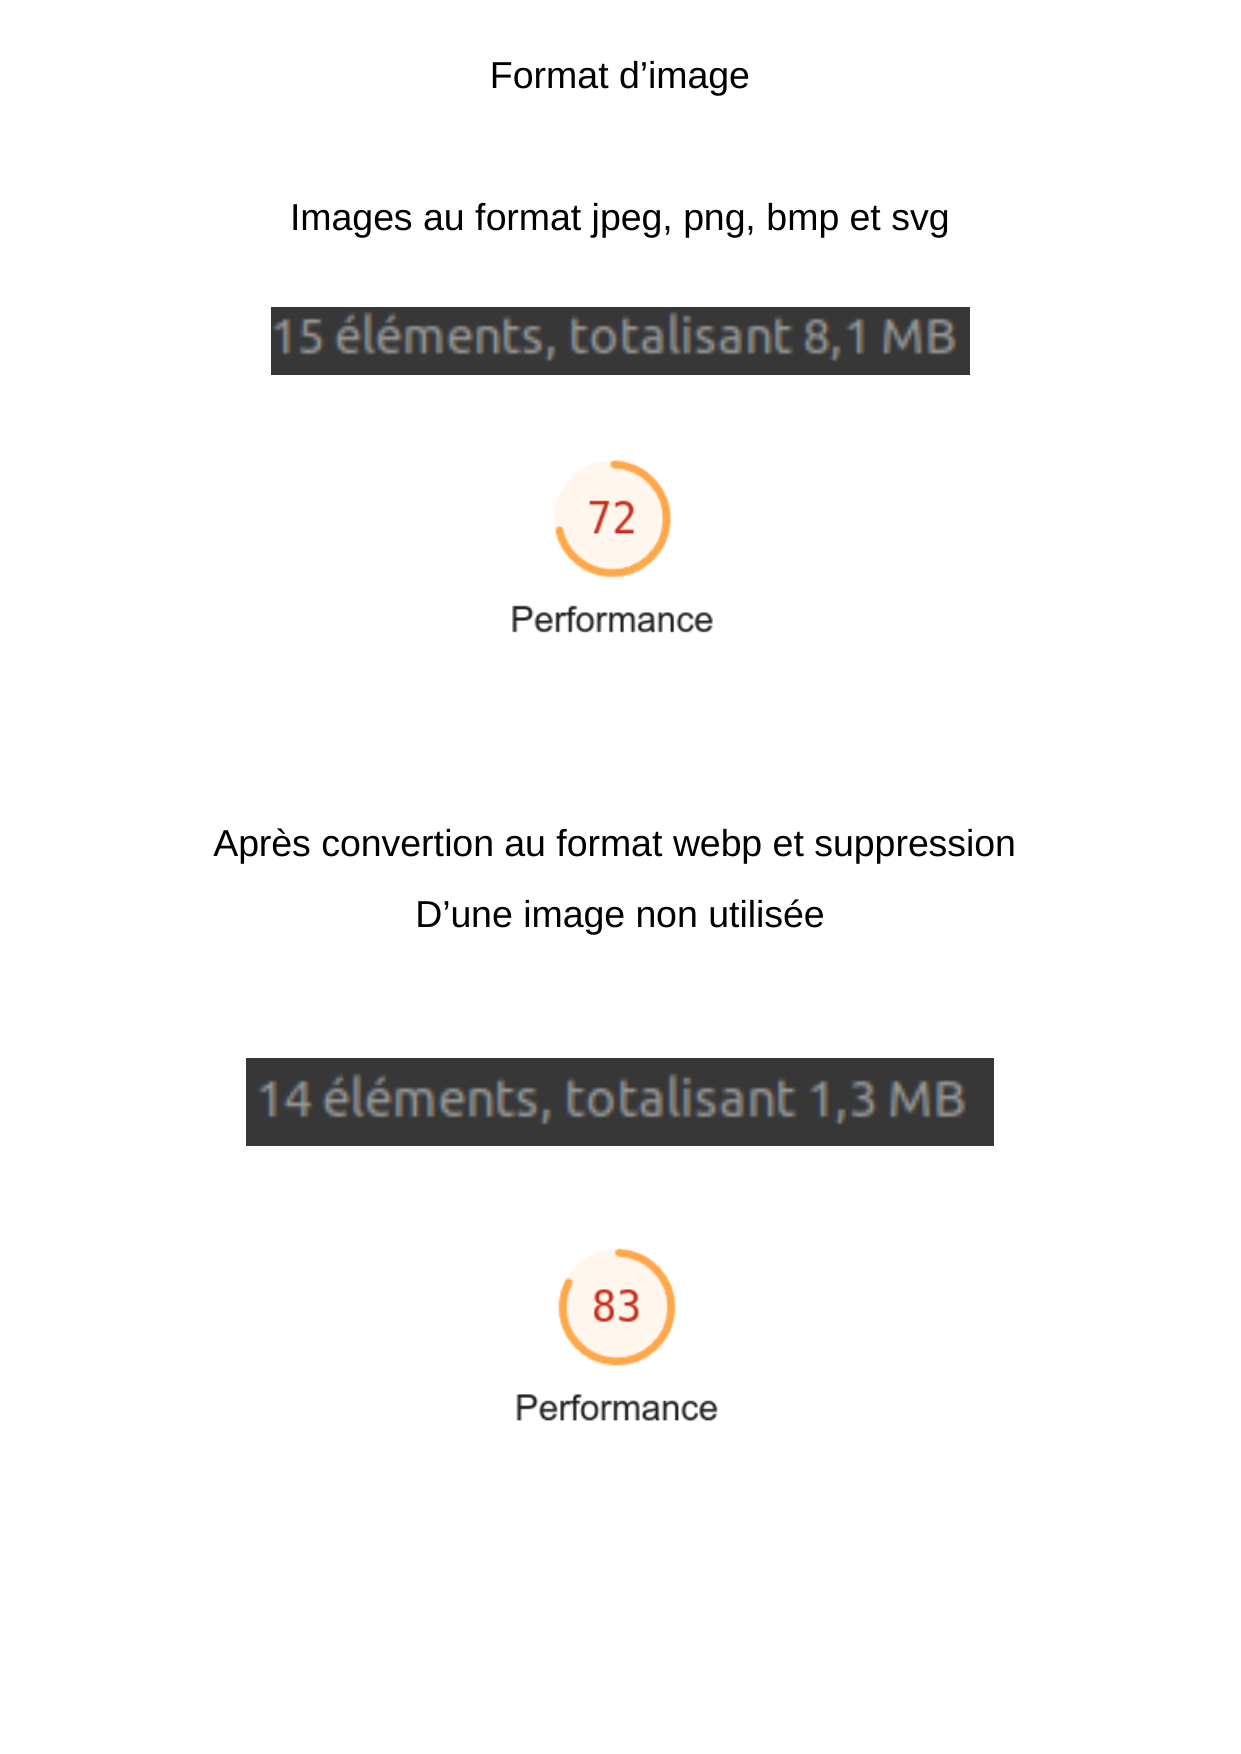

Format d’image
Images au format jpeg, png, bmp et svg
Après convertion au format webp et suppression
D’une image non utilisée